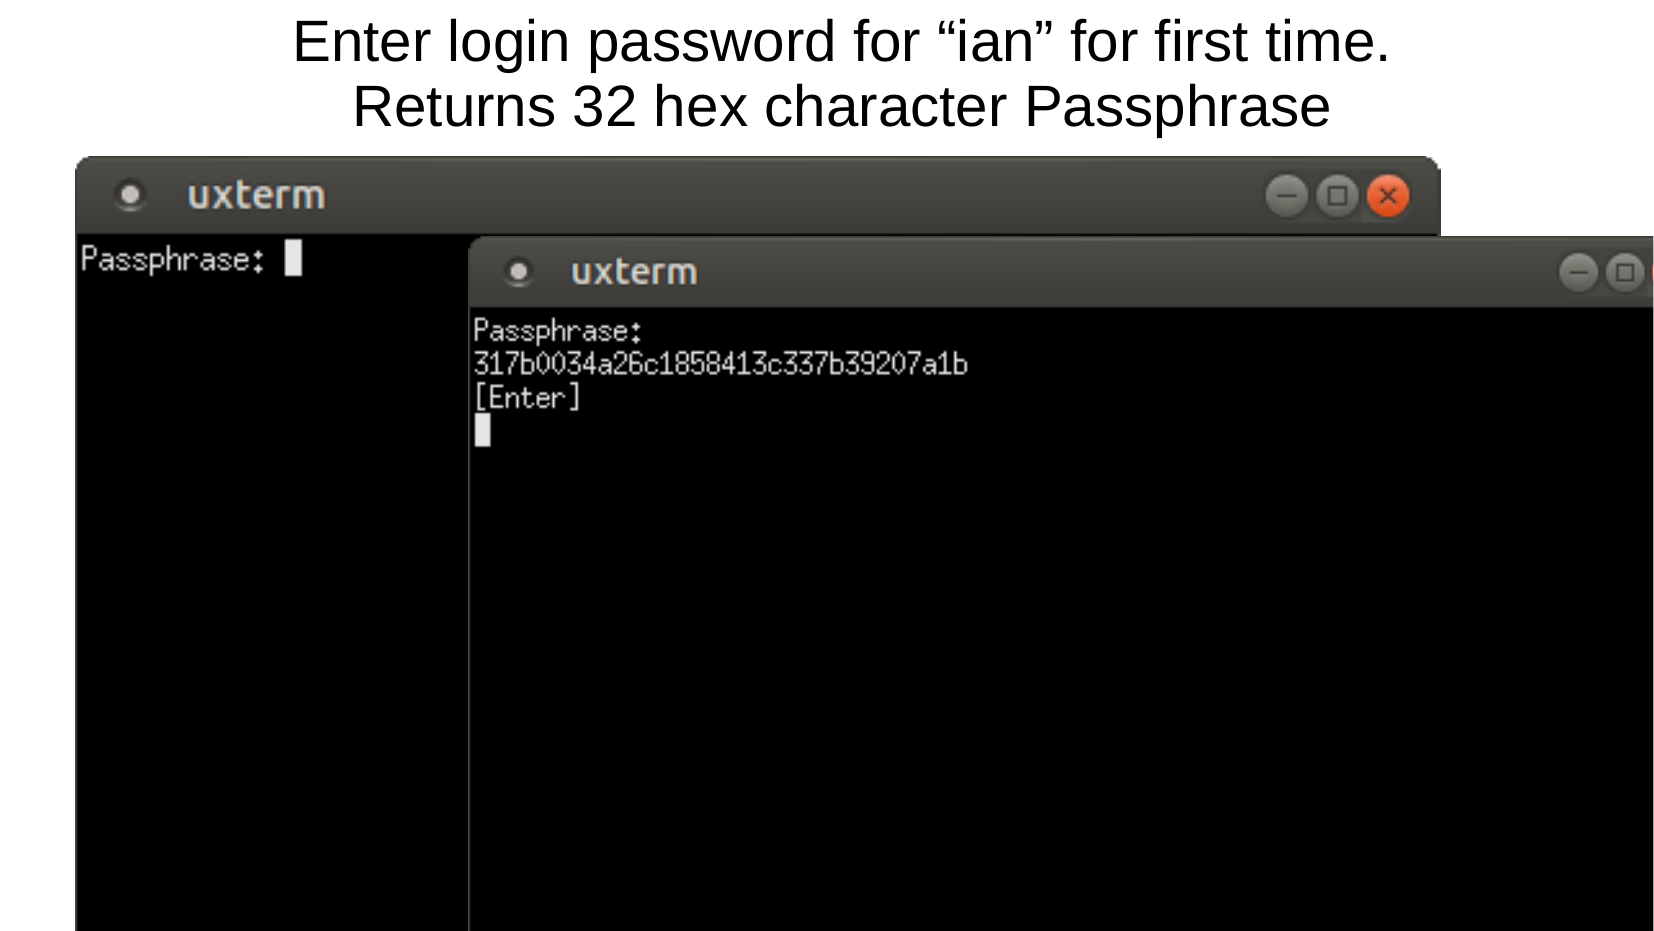

# Enter login password for “ian” for first time. Returns 32 hex character Passphrase